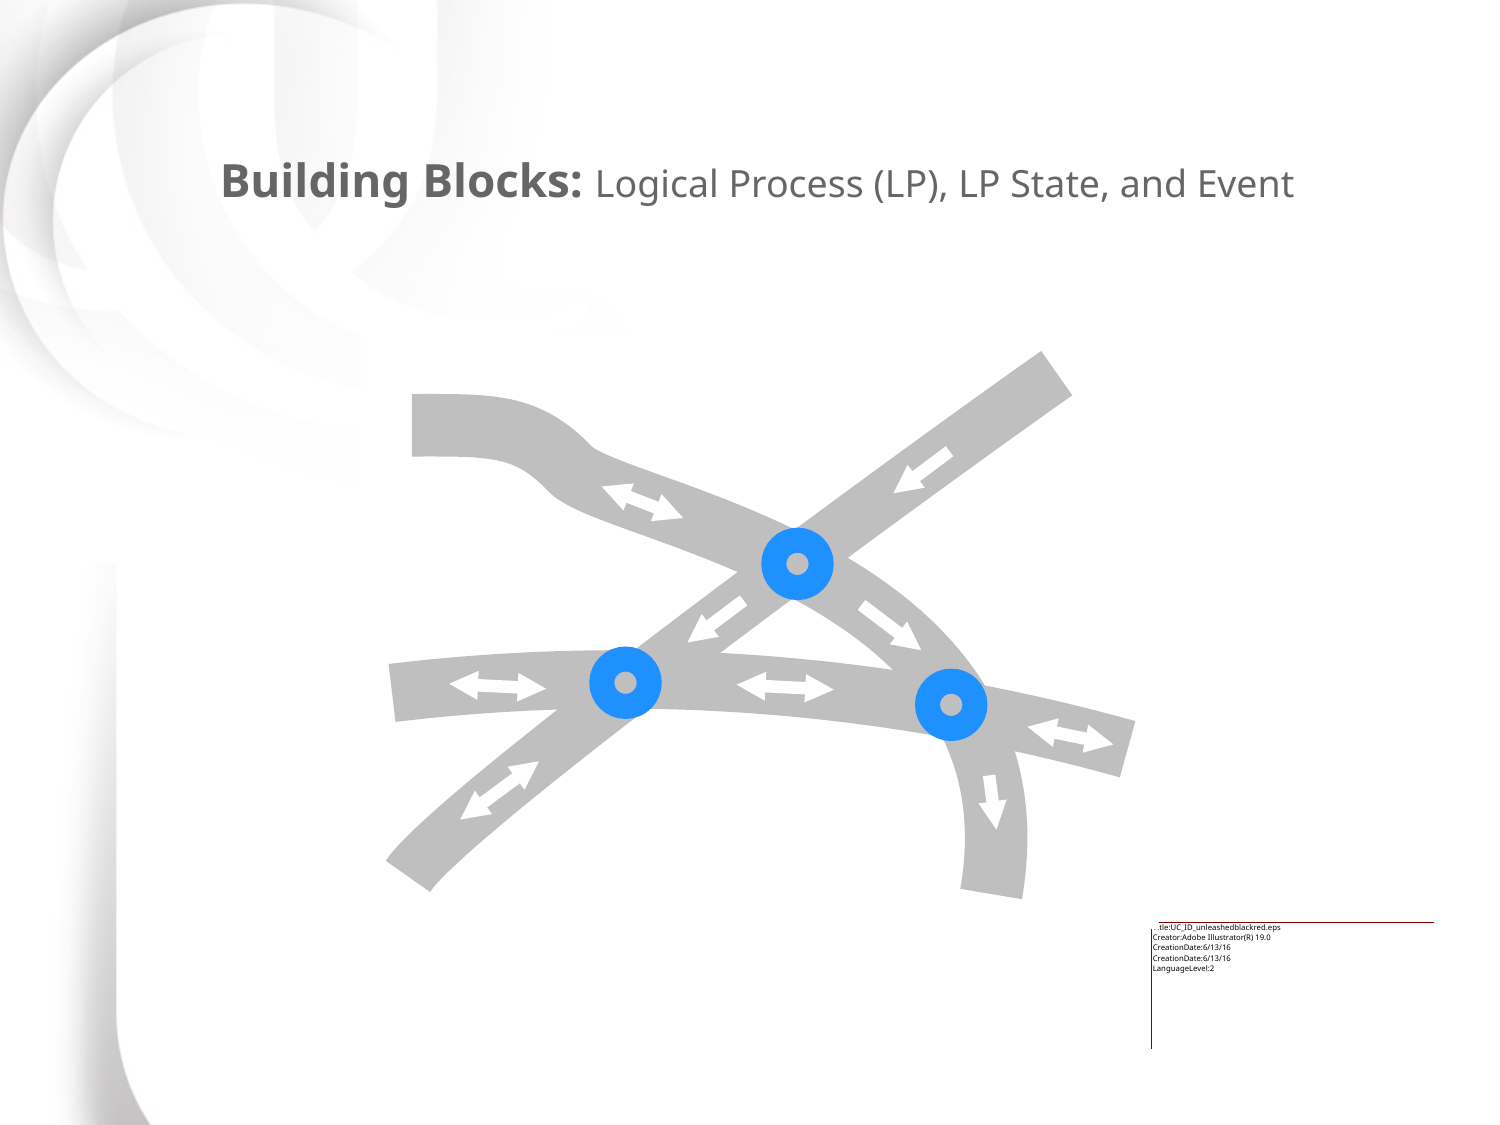

# Building Blocks: Logical Process (LP), LP State, and Event